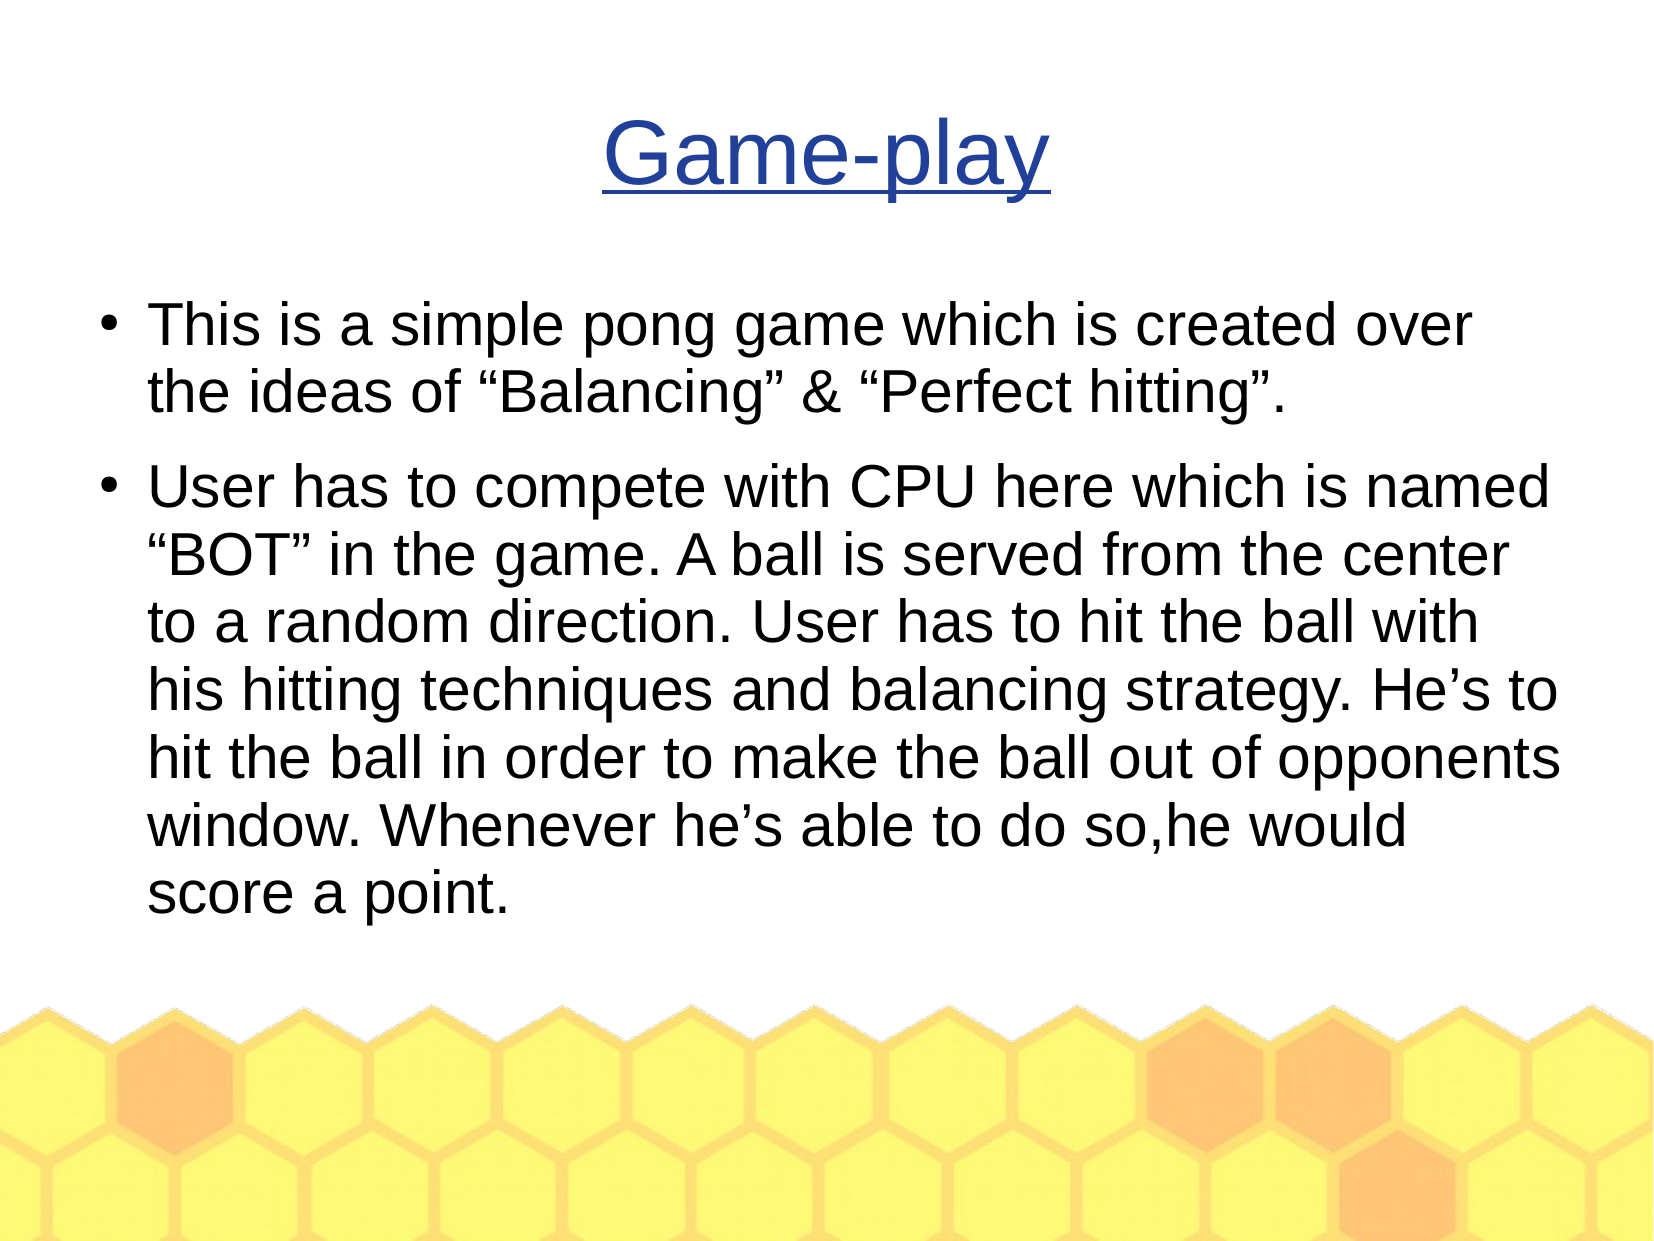

# Game-play
This is a simple pong game which is created over the ideas of “Balancing” & “Perfect hitting”.
User has to compete with CPU here which is named “BOT” in the game. A ball is served from the center to a random direction. User has to hit the ball with his hitting techniques and balancing strategy. He’s to hit the ball in order to make the ball out of opponents window. Whenever he’s able to do so,he would score a point.